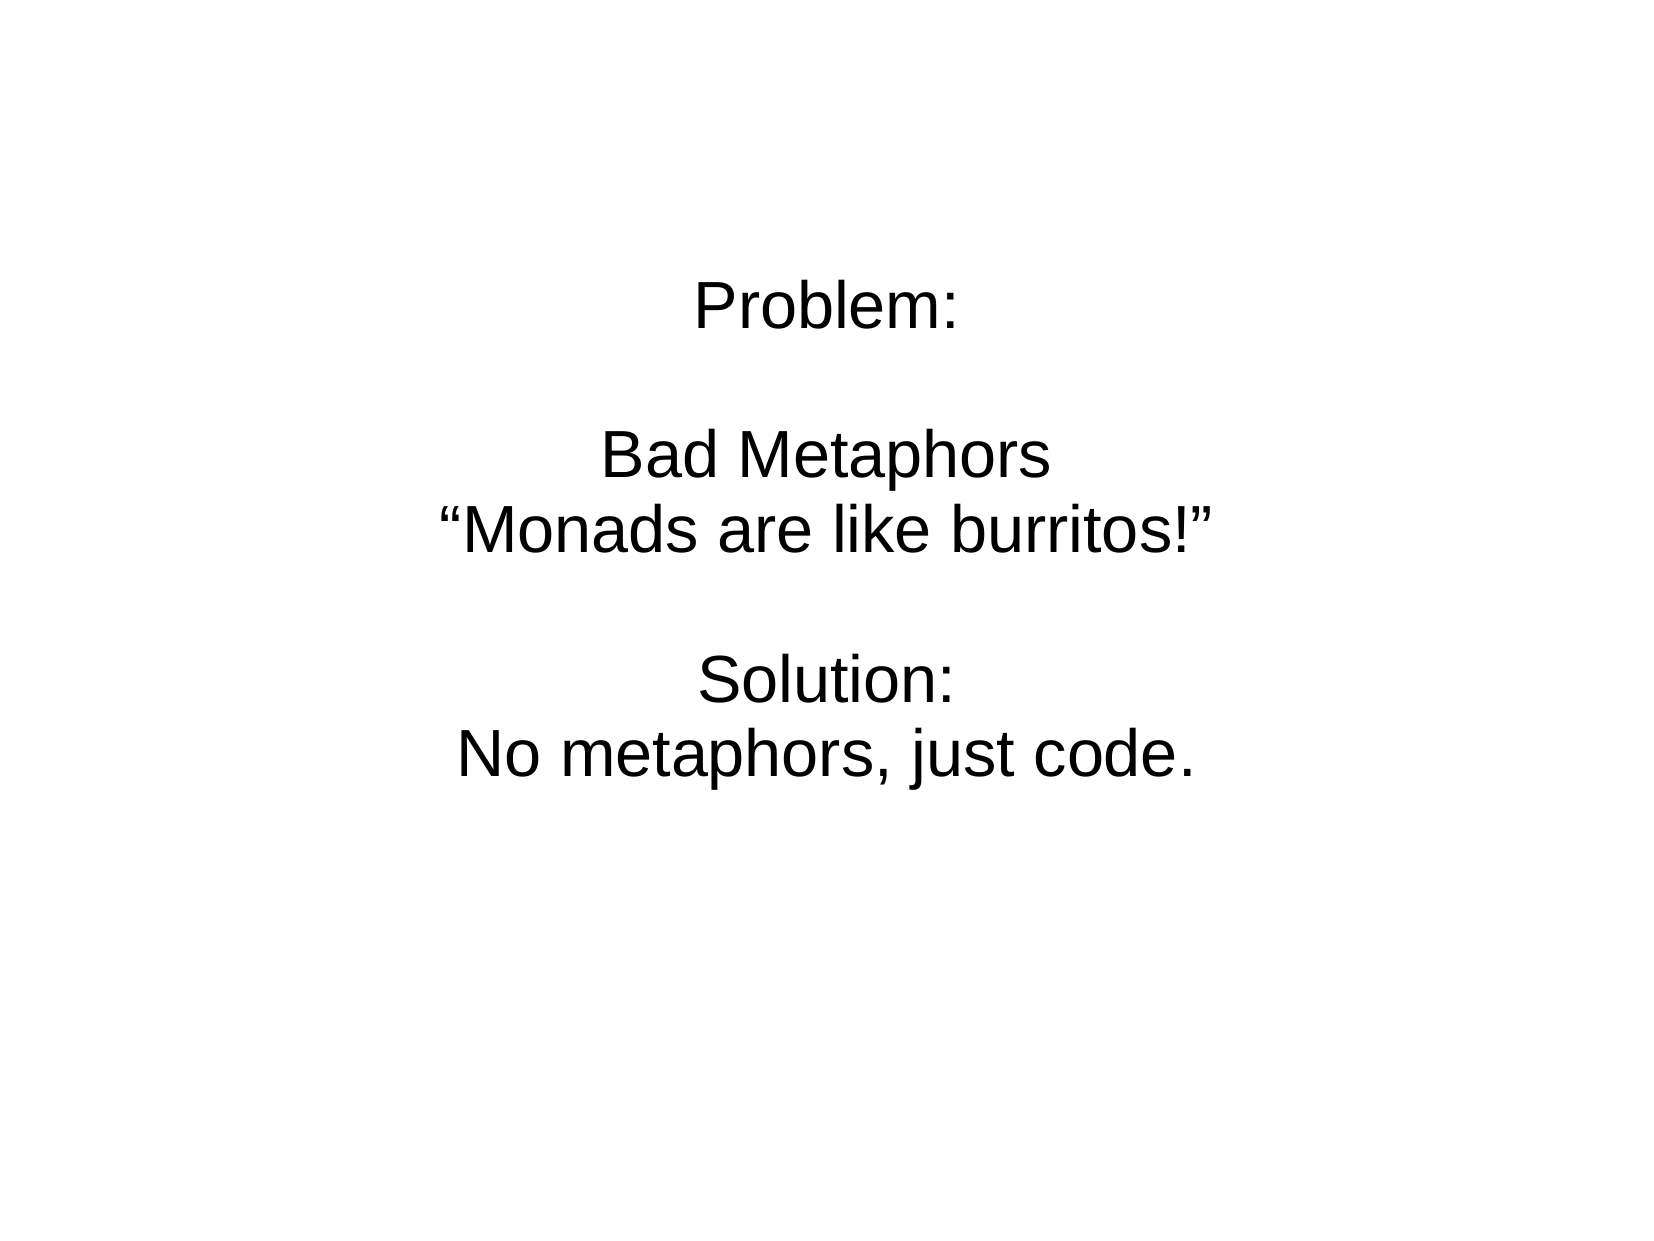

# Problem:
Bad Metaphors
“Monads are like burritos!”
Solution:
No metaphors, just code.